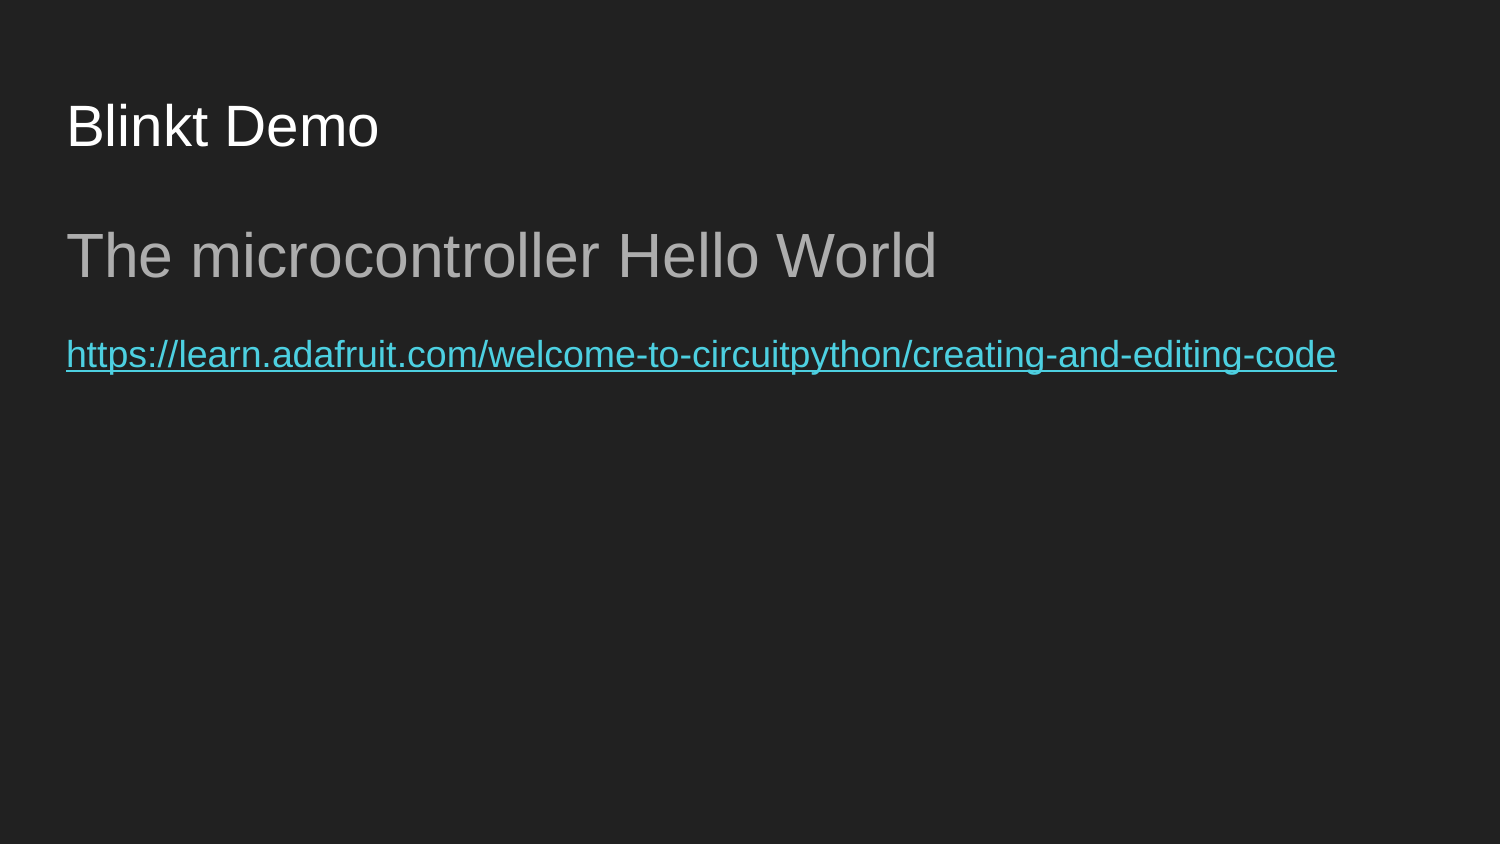

# Blinkt Demo
The microcontroller Hello World
https://learn.adafruit.com/welcome-to-circuitpython/creating-and-editing-code